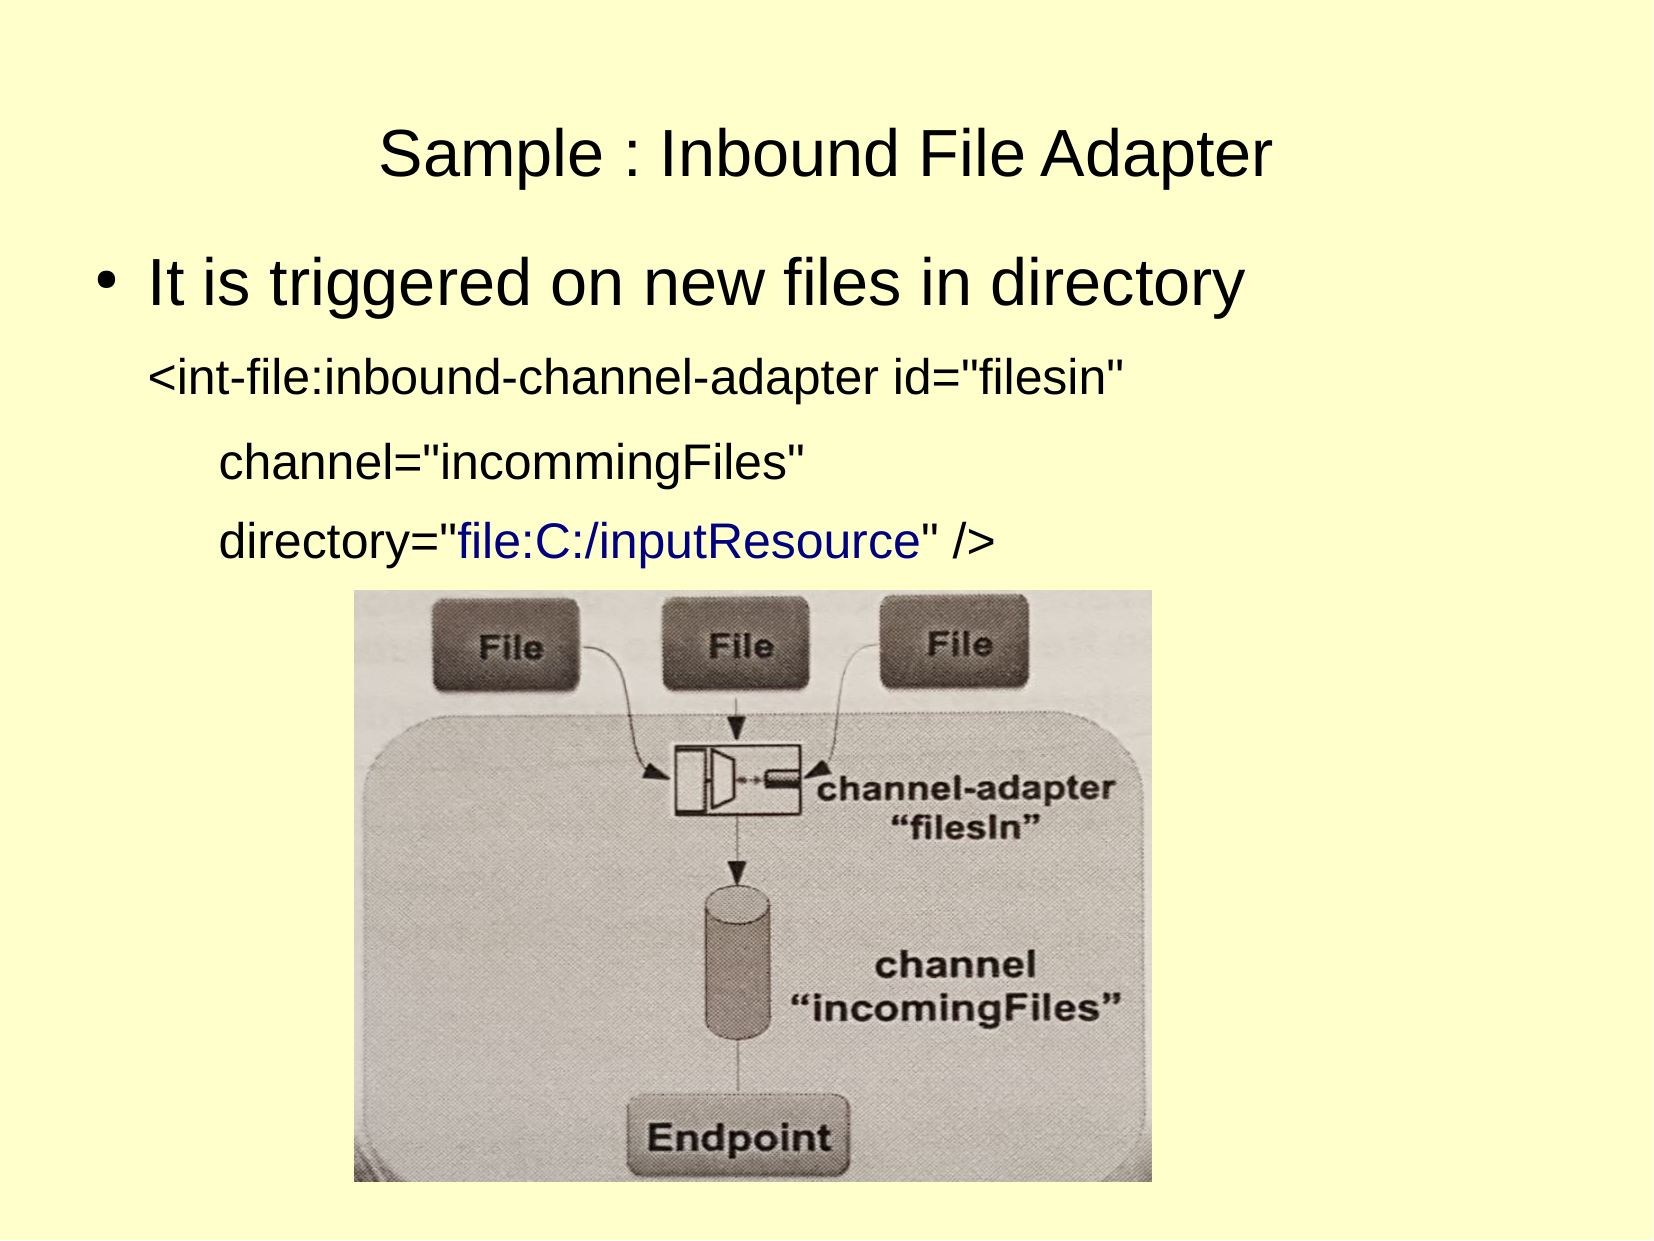

# Sample : Inbound File Adapter
It is triggered on new files in directory
<int-file:inbound-channel-adapter id="filesin"
channel="incommingFiles"
directory="file:C:/inputResource" />